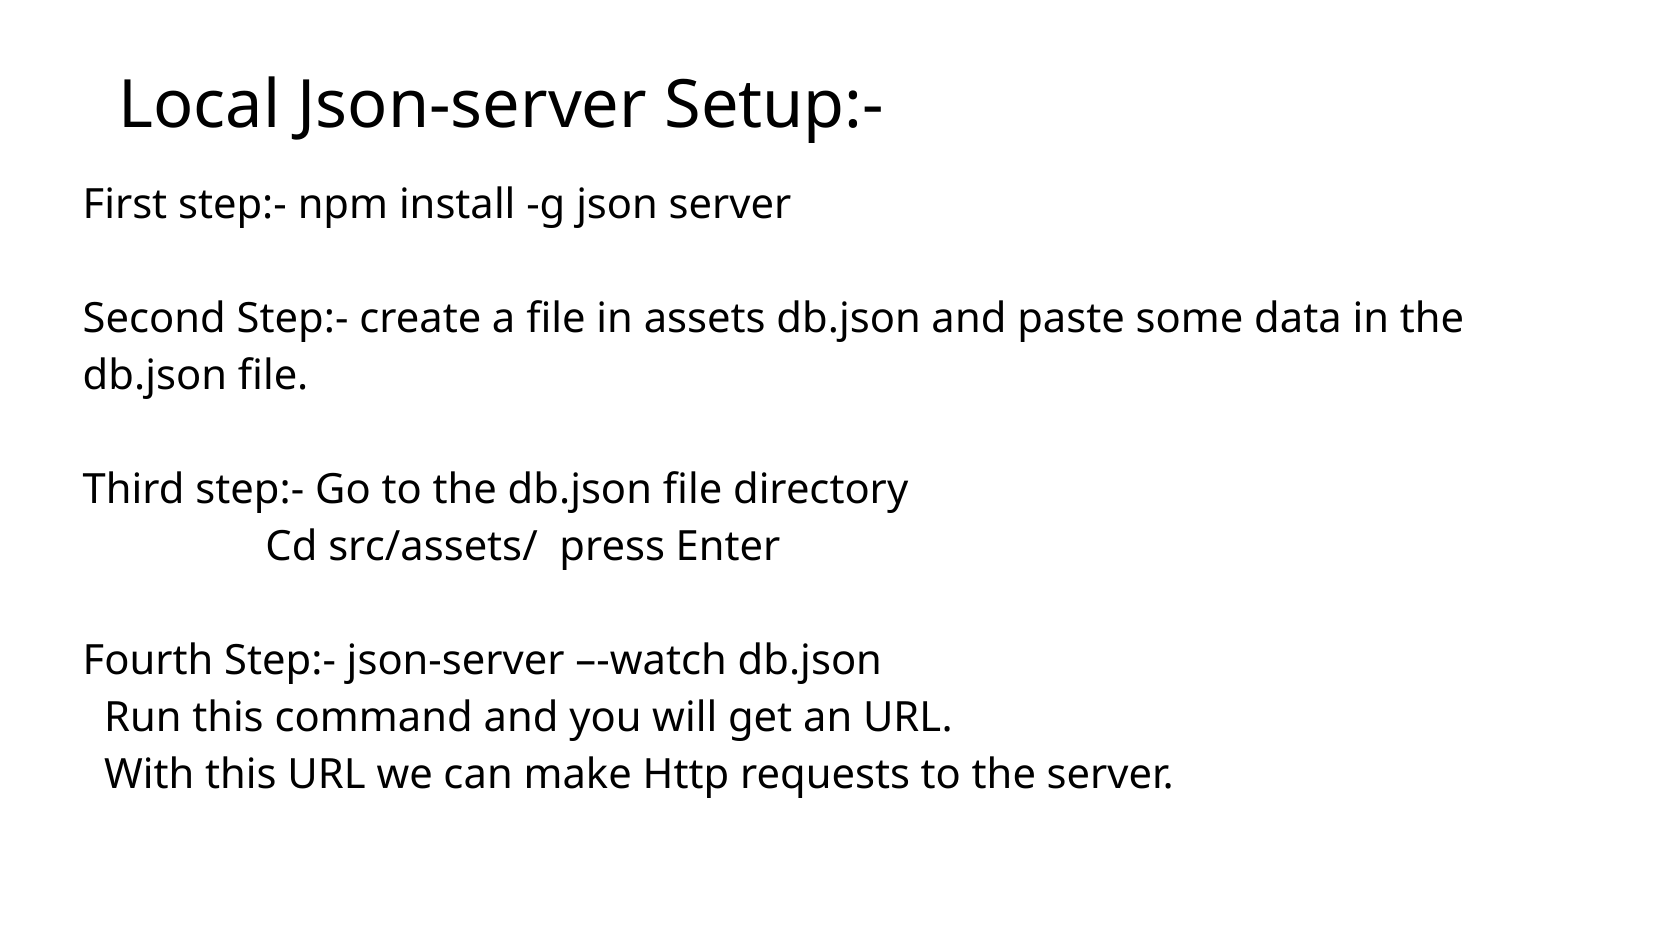

# Local Json-server Setup:-
First step:- npm install -g json server
Second Step:- create a file in assets db.json and paste some data in the db.json file.
Third step:- Go to the db.json file directory
 Cd src/assets/ press Enter
Fourth Step:- json-server –-watch db.json
 Run this command and you will get an URL.
 With this URL we can make Http requests to the server.